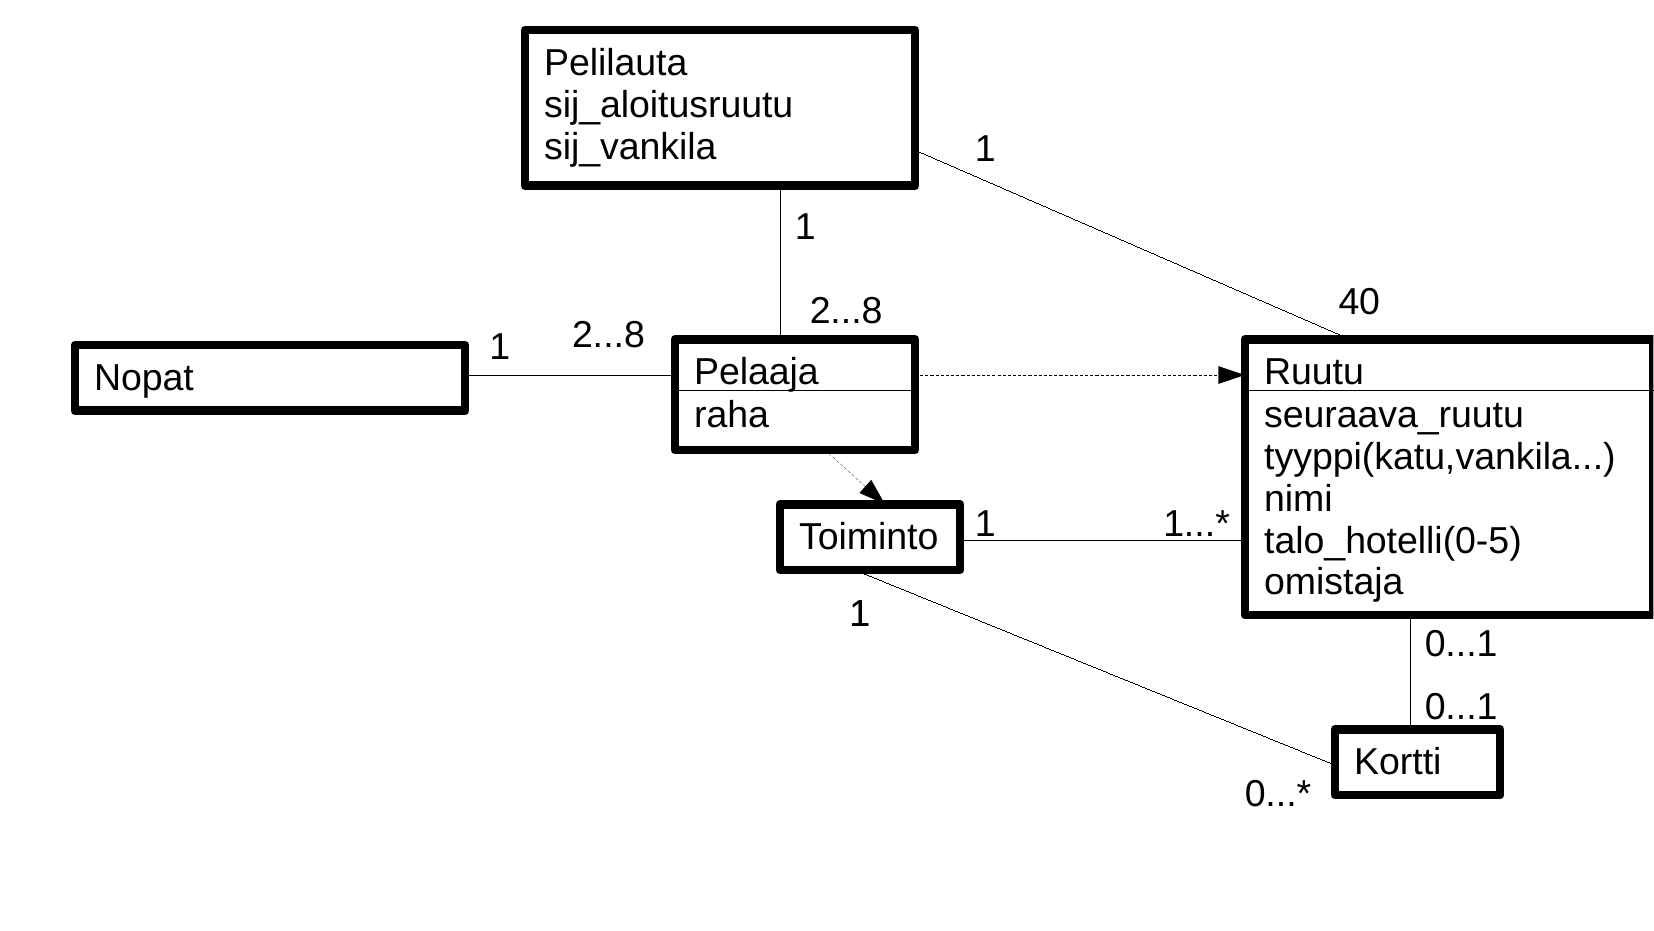

Pelilauta
sij_aloitusruutu
sij_vankila
1
1
40
2...8
2...8
1
Pelaaja
raha
Ruutu
seuraava_ruutu
tyyppi(katu,vankila...)
nimi
talo_hotelli(0-5)
omistaja
Nopat
1
1...*
Toiminto
1
1
0...1
0...1
Kortti
0...*